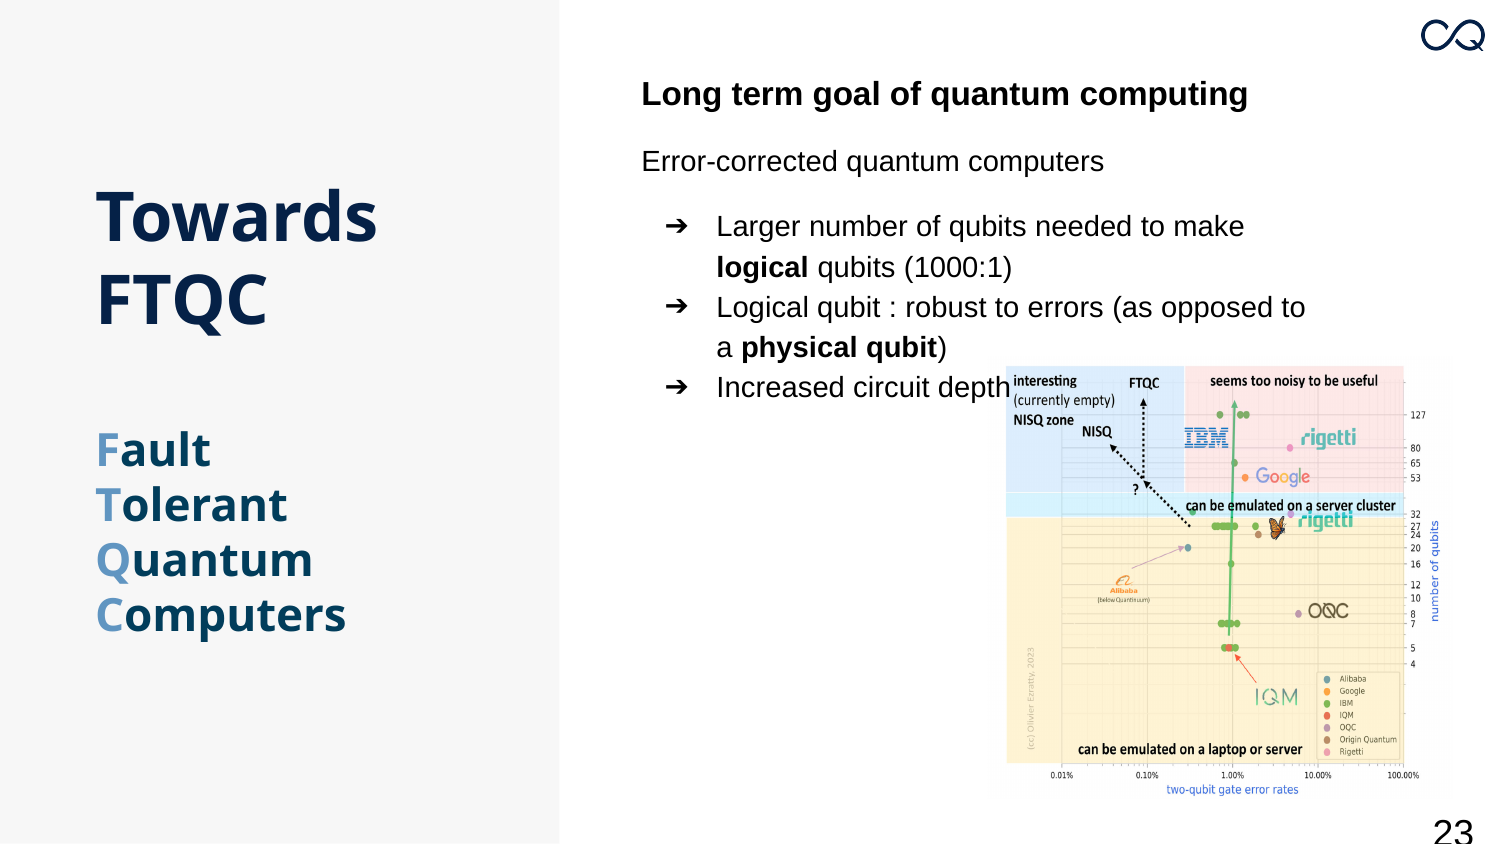

Long term goal of quantum computing
Error-corrected quantum computers
Larger number of qubits needed to make logical qubits (1000:1)
Logical qubit : robust to errors (as opposed to a physical qubit)
Increased circuit depth
# Towards FTQC Fault Tolerant Quantum Computers